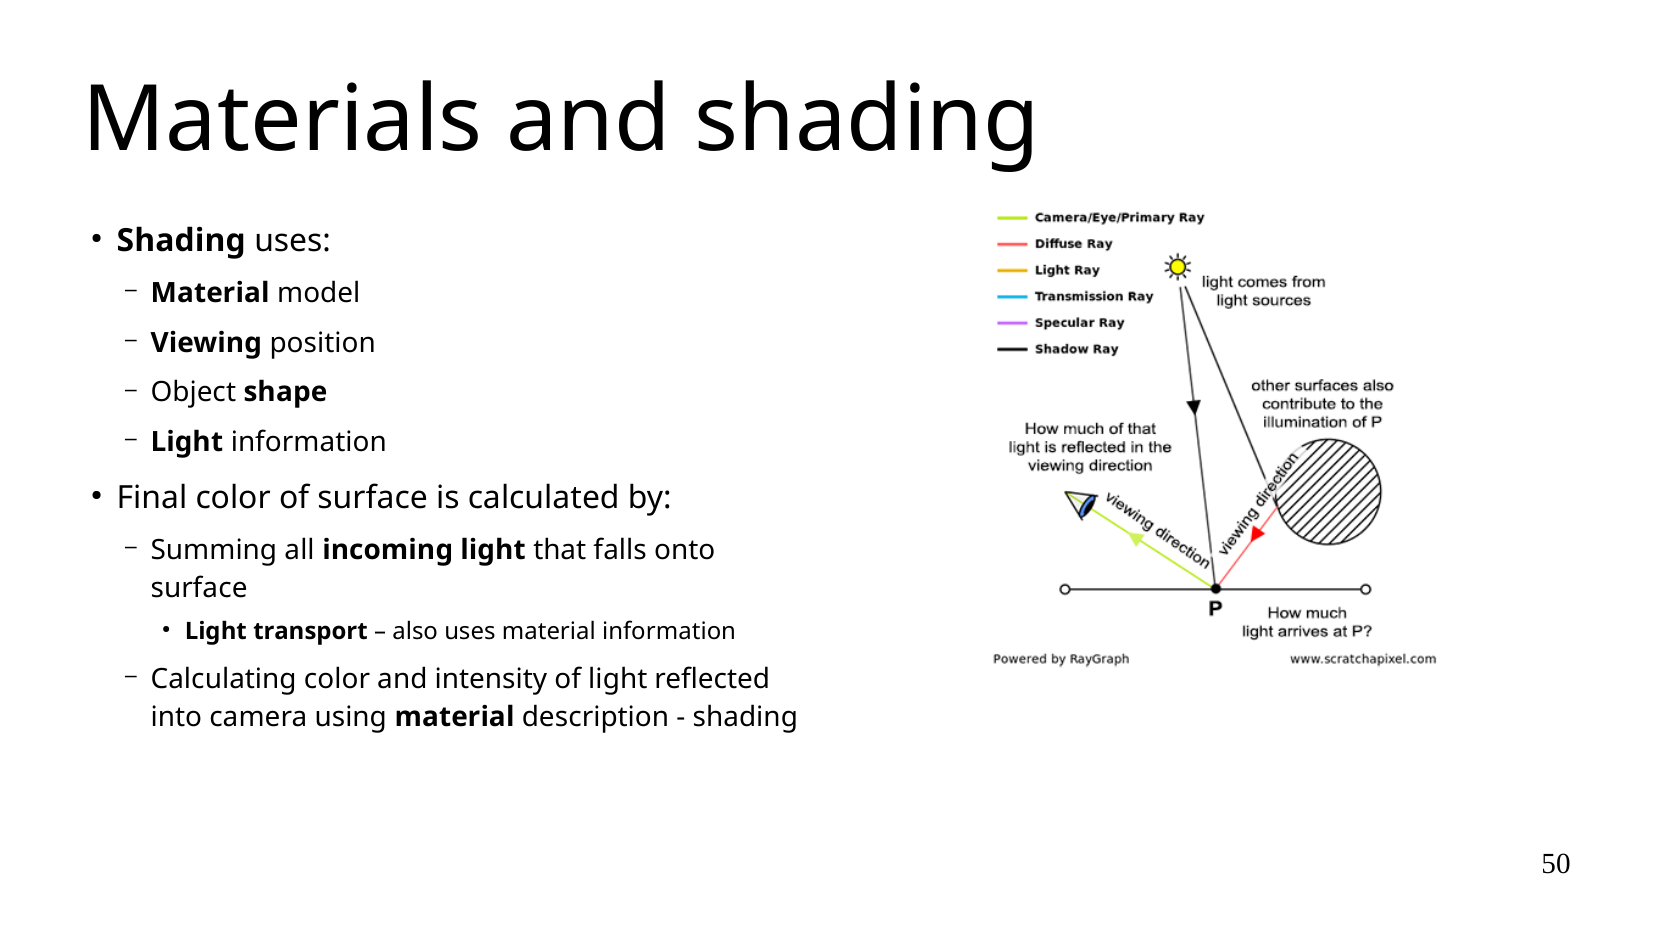

# Materials and shading
Shading uses:
Material model
Viewing position
Object shape
Light information
Final color of surface is calculated by:
Summing all incoming light that falls onto surface
Light transport – also uses material information
Calculating color and intensity of light reflected into camera using material description - shading
50